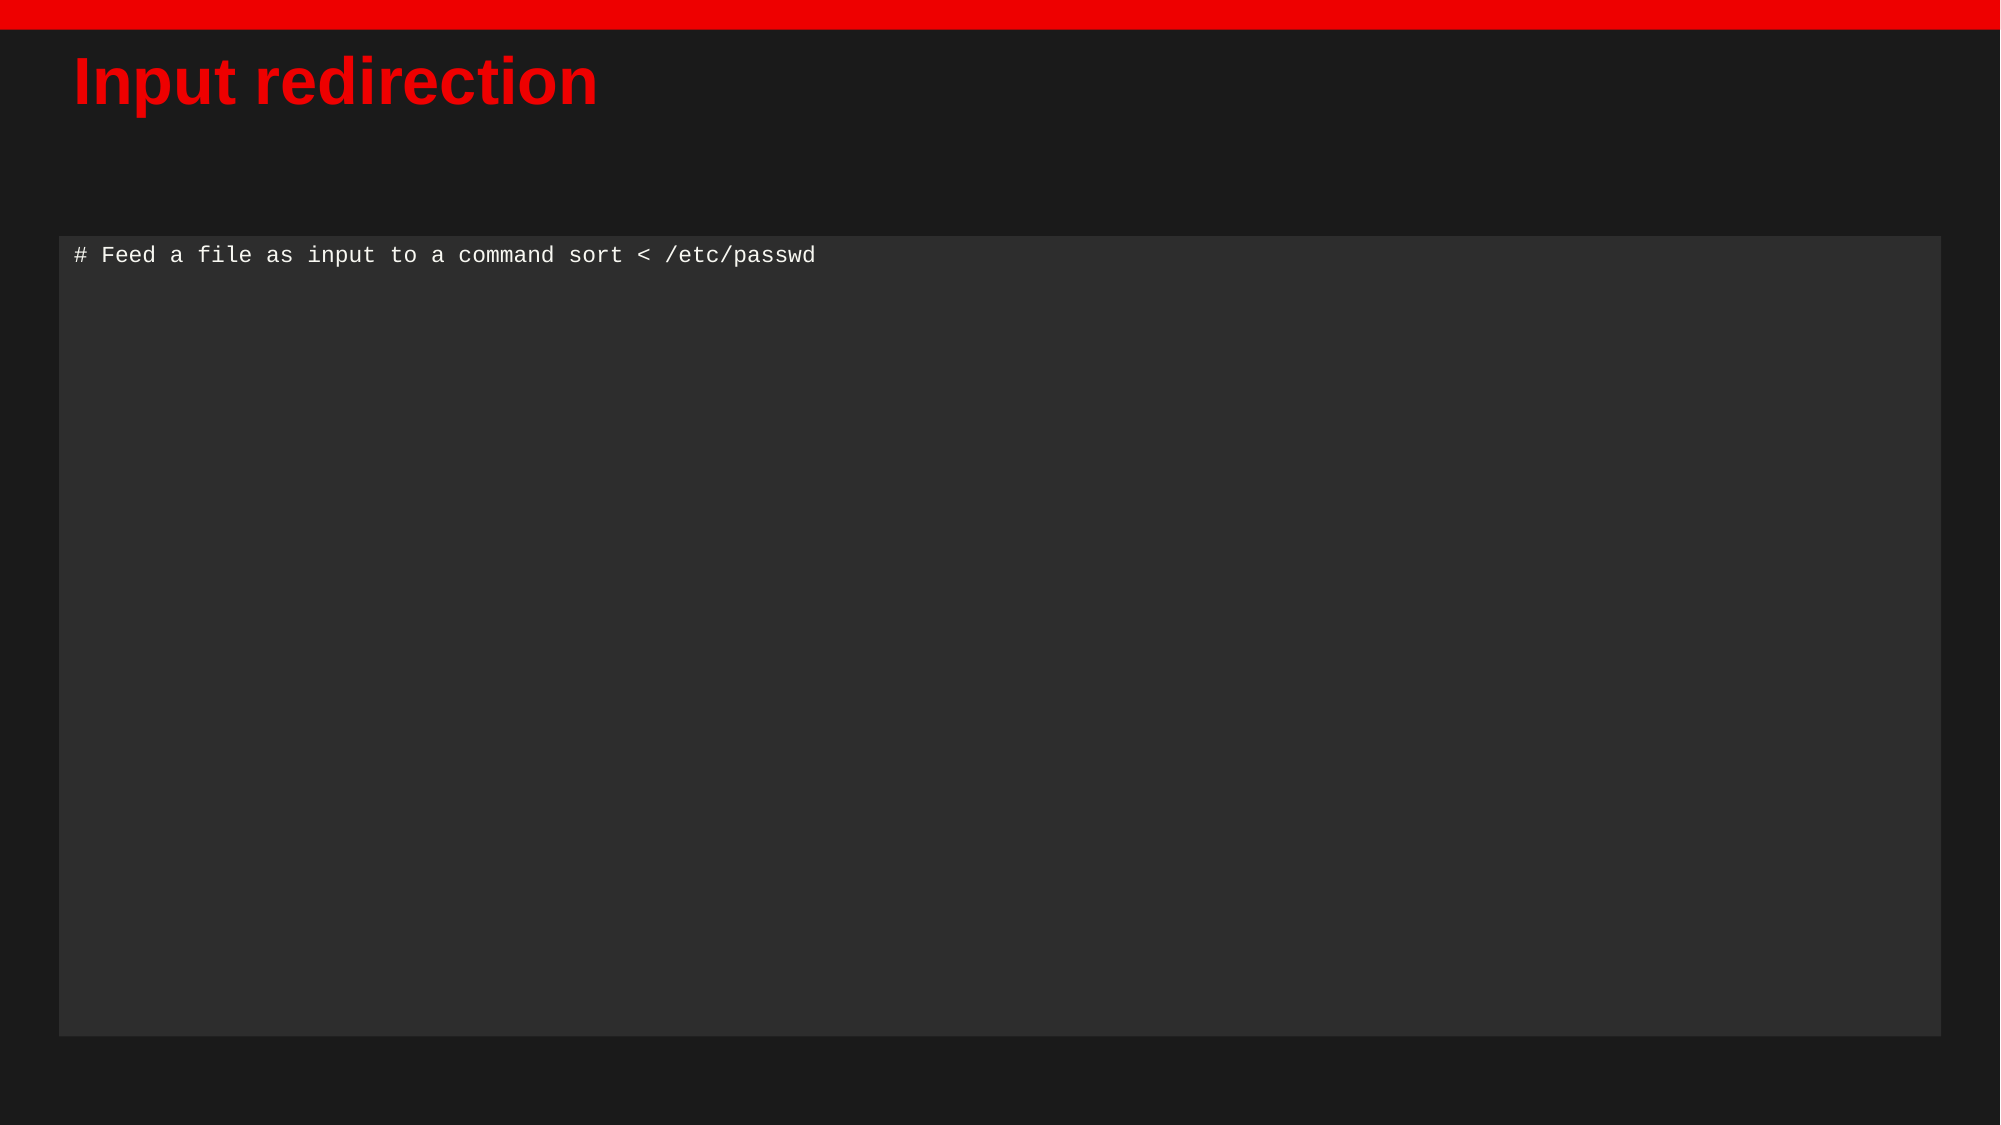

Input redirection
# Feed a file as input to a command sort < /etc/passwd